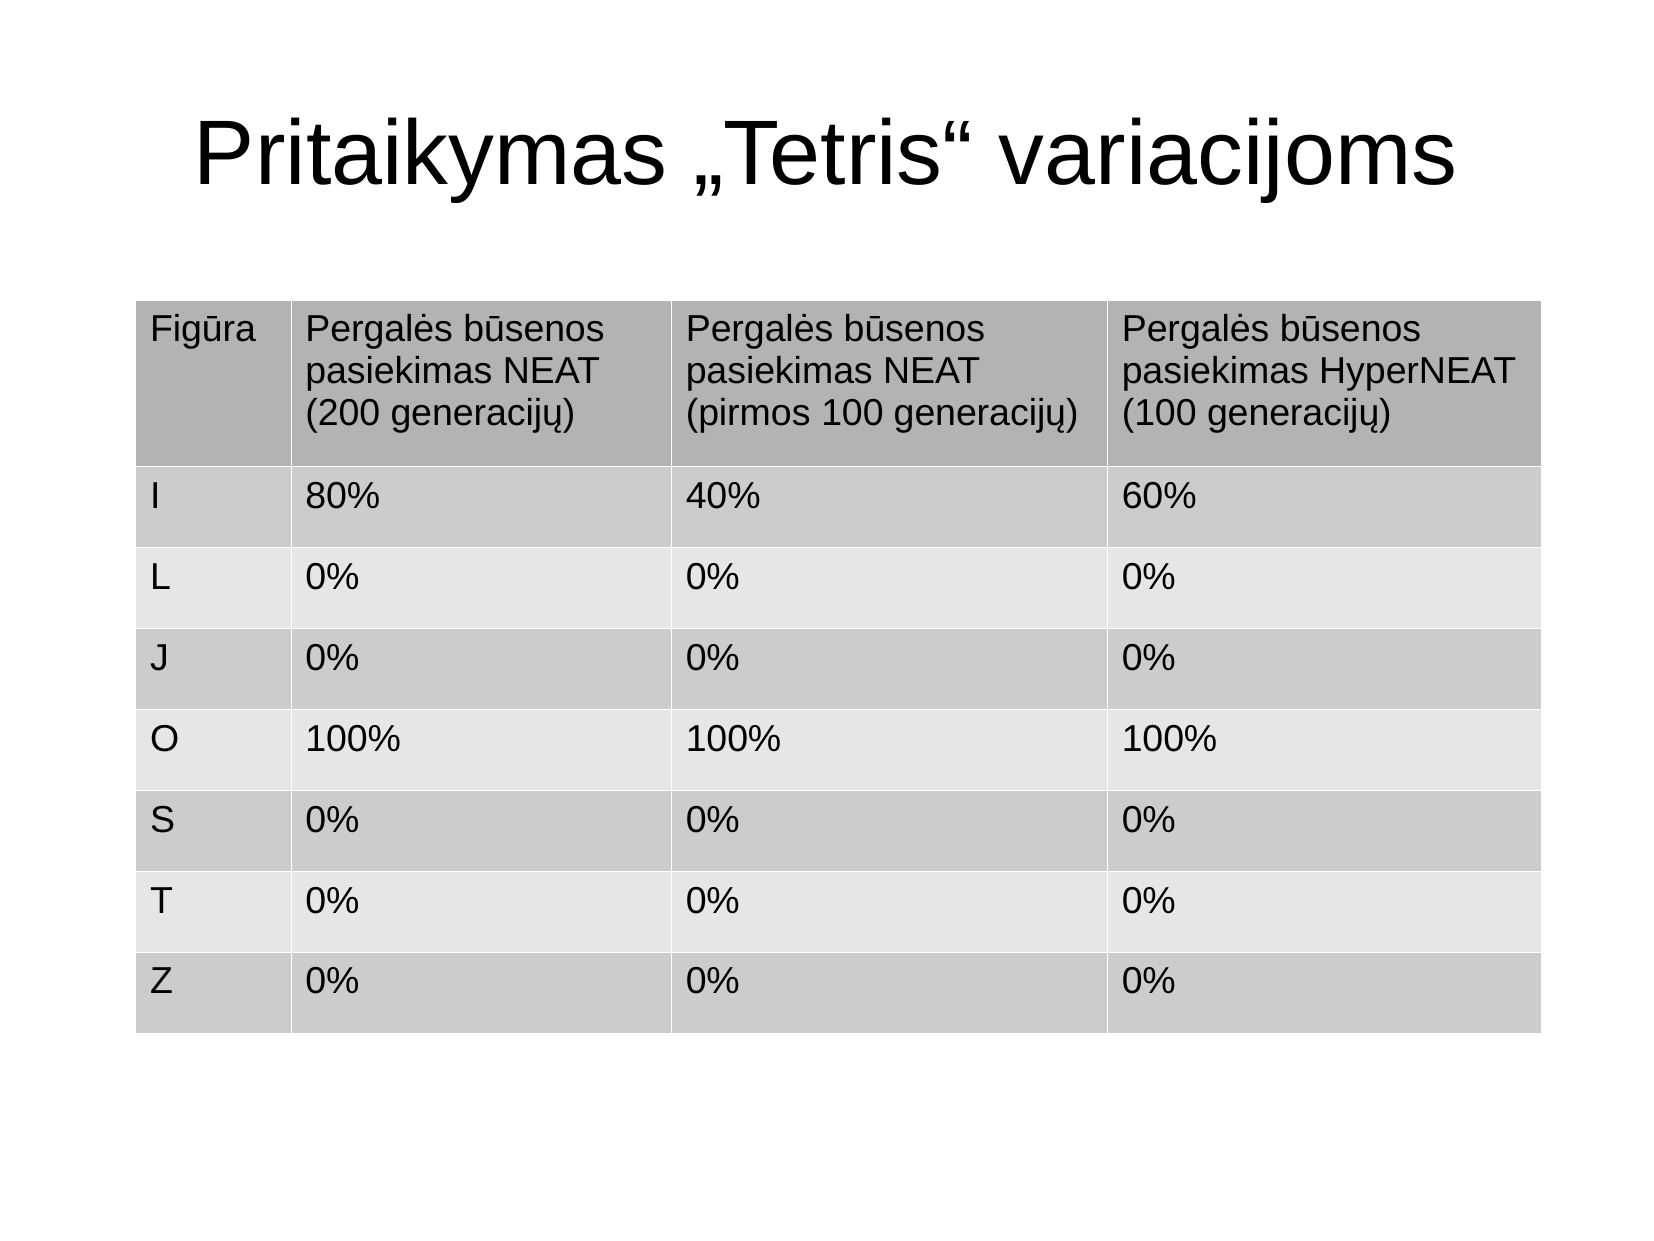

# Pritaikymas „Tetris“ variacijoms
| Figūra | Pergalės būsenos pasiekimas NEAT (200 generacijų) | Pergalės būsenos pasiekimas NEAT (pirmos 100 generacijų) | Pergalės būsenos pasiekimas HyperNEAT (100 generacijų) |
| --- | --- | --- | --- |
| I | 80% | 40% | 60% |
| L | 0% | 0% | 0% |
| J | 0% | 0% | 0% |
| O | 100% | 100% | 100% |
| S | 0% | 0% | 0% |
| T | 0% | 0% | 0% |
| Z | 0% | 0% | 0% |